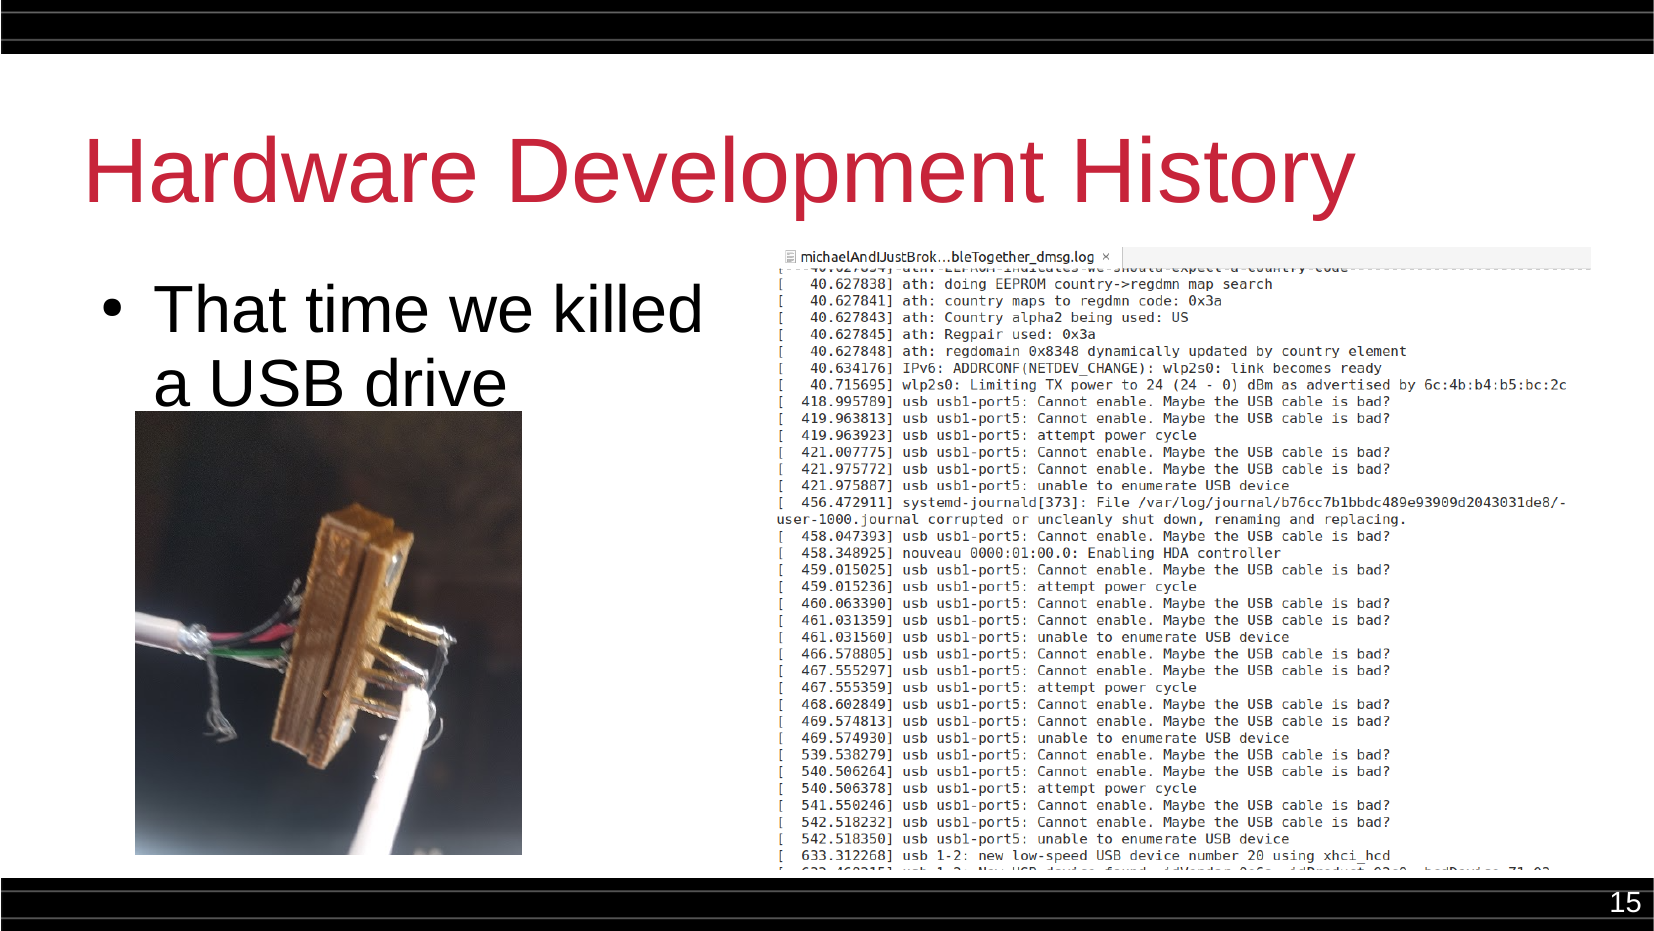

# Hardware Development History
That time we killed a USB drive